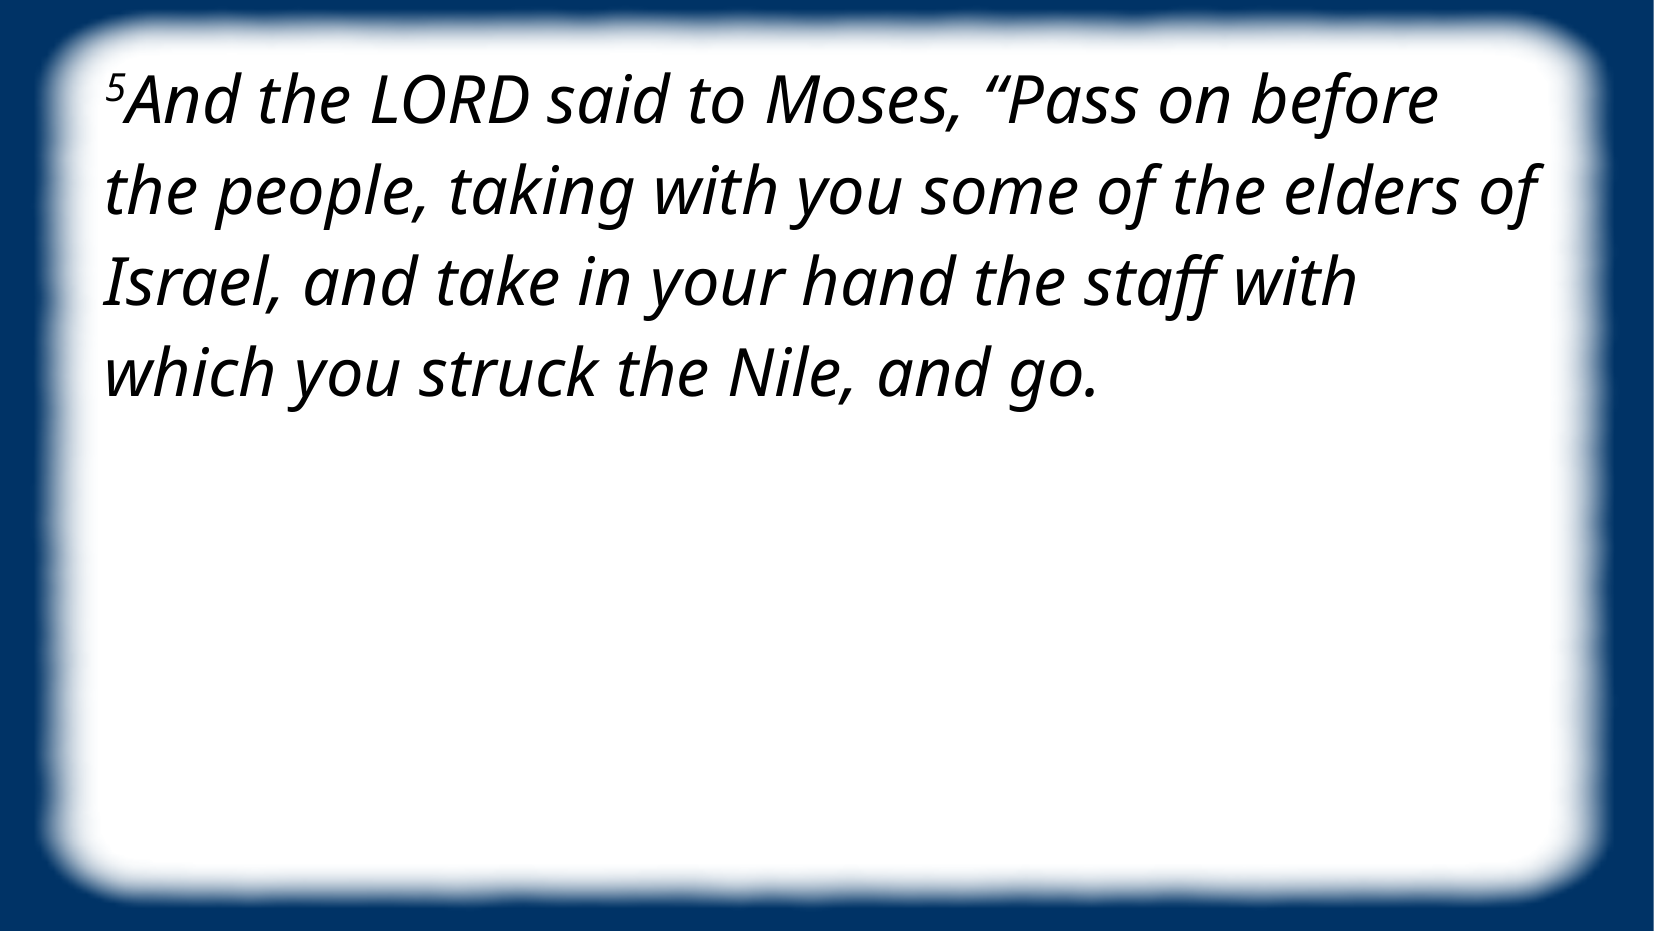

5And the LORD said to Moses, “Pass on before the people, taking with you some of the elders of Israel, and take in your hand the staff with which you struck the Nile, and go.